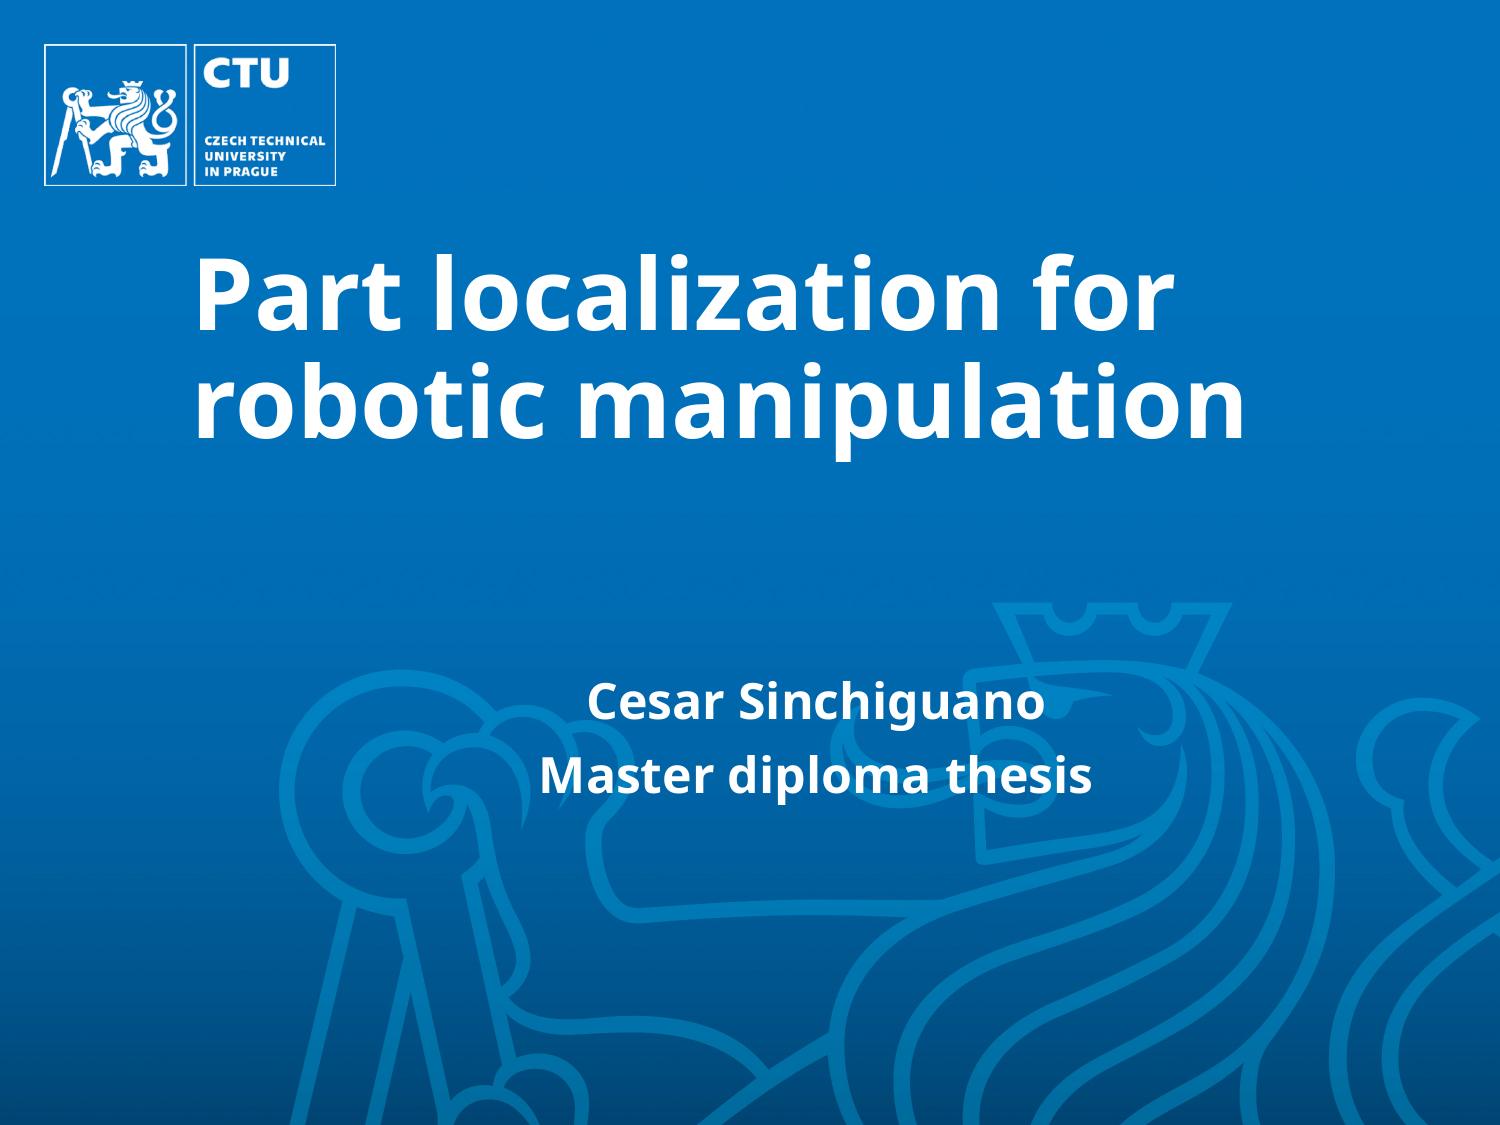

# Part localization for robotic manipulation
Cesar Sinchiguano
Master diploma thesis